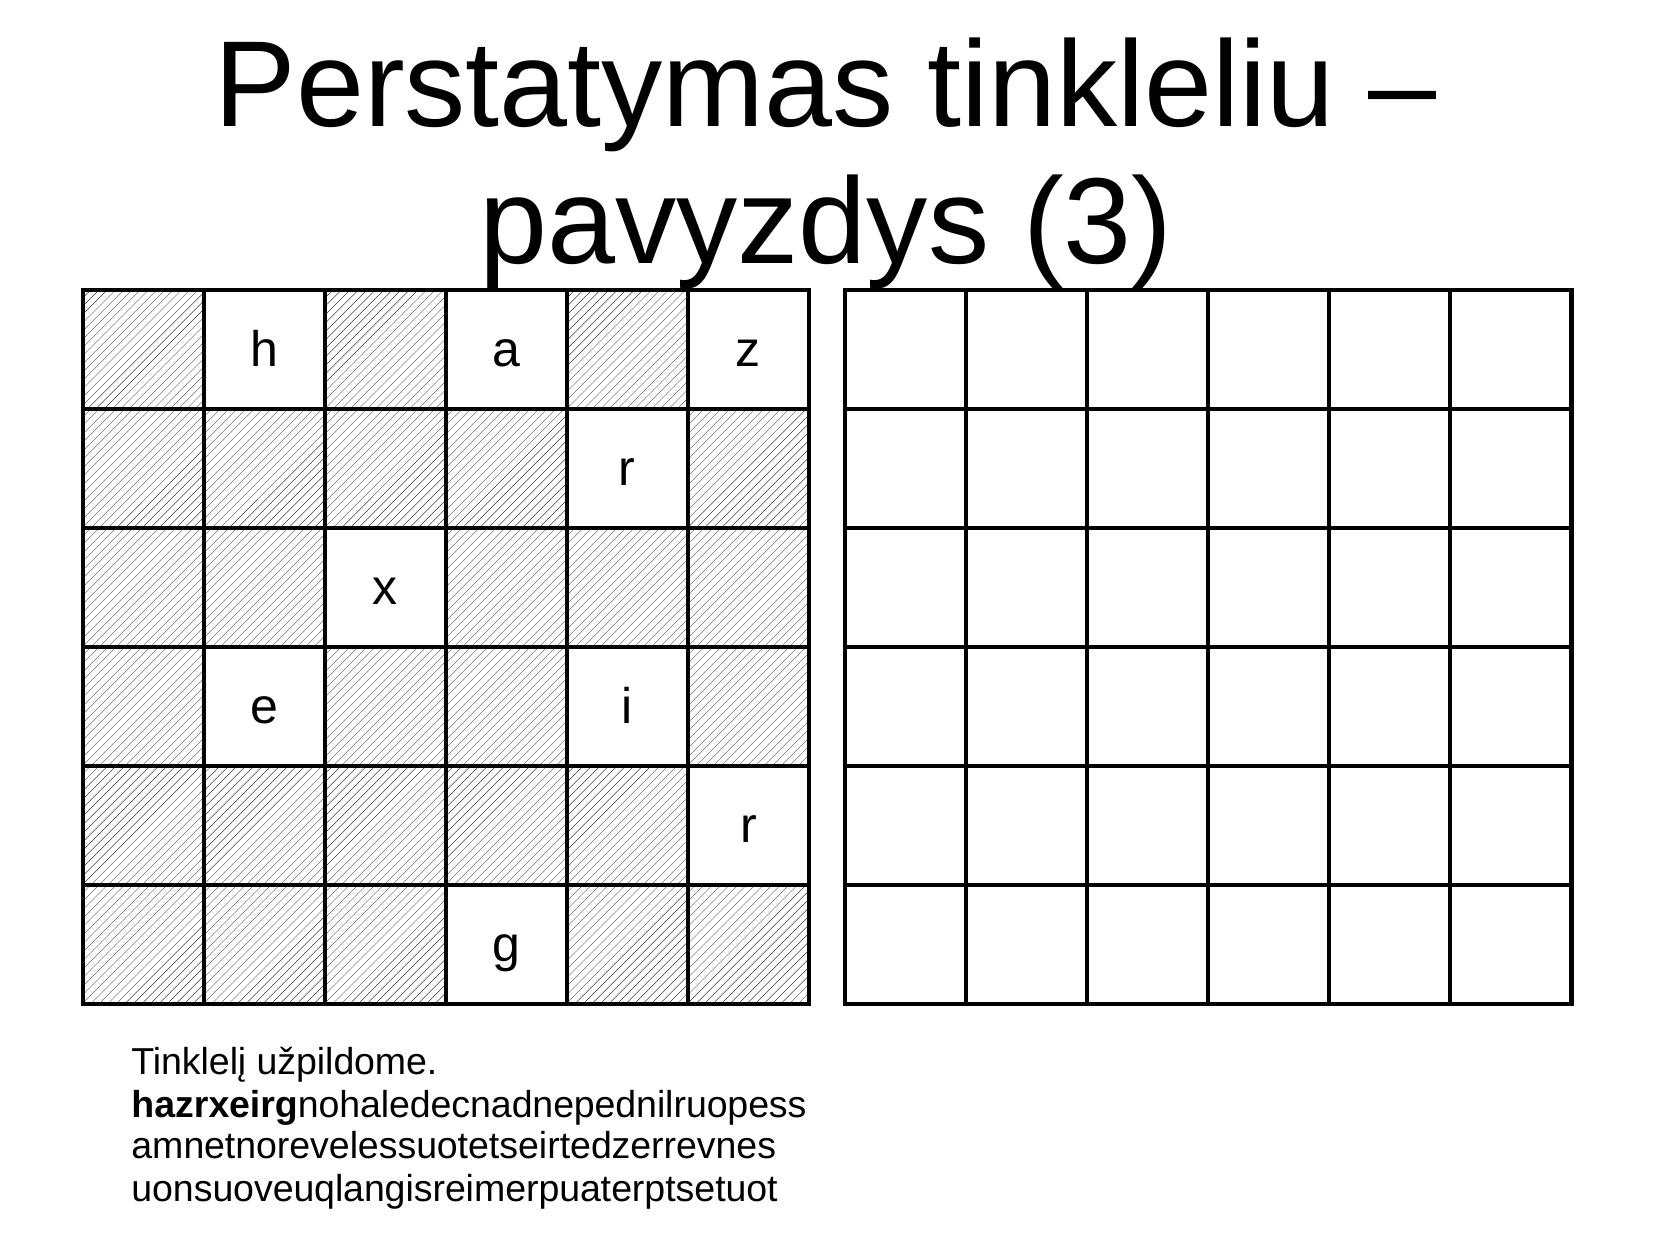

# Perstatymas tinkleliu – pavyzdys (3)
| | h | | a | | z |
| --- | --- | --- | --- | --- | --- |
| | | | | r | |
| | | x | | | |
| | e | | | i | |
| | | | | | r |
| | | | g | | |
| | | | | | |
| --- | --- | --- | --- | --- | --- |
| | | | | | |
| | | | | | |
| | | | | | |
| | | | | | |
| | | | | | |
Tinklelį užpildome.
hazrxeirgnohaledecnadnepednilruopess
amnetnorevelessuotetseirtedzerrevnes
uonsuoveuqlangisreimerpuaterptsetuot